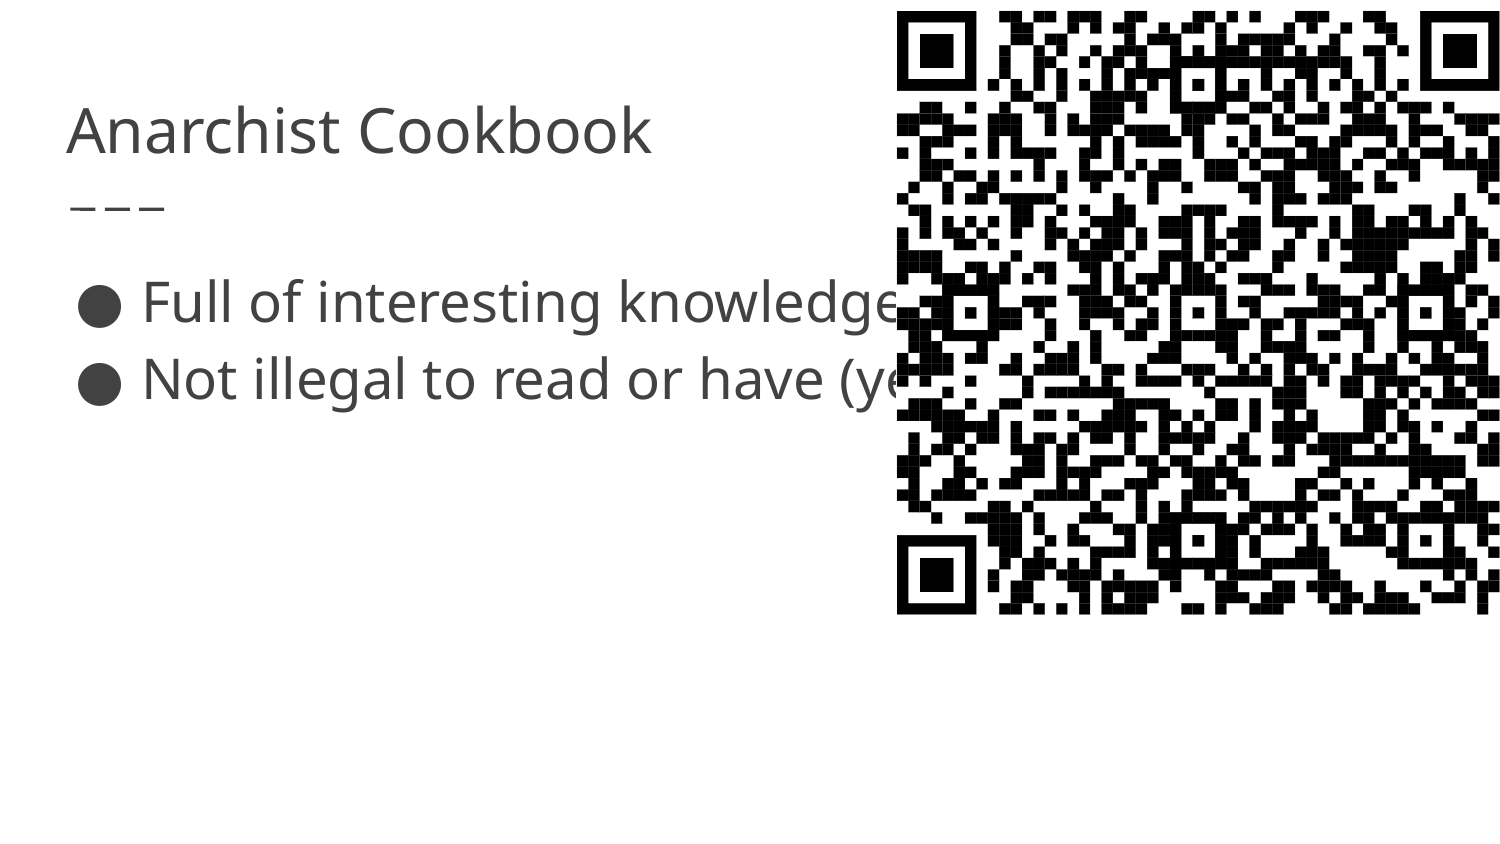

# Anarchist Cookbook
Full of interesting knowledge.
Not illegal to read or have (yet).